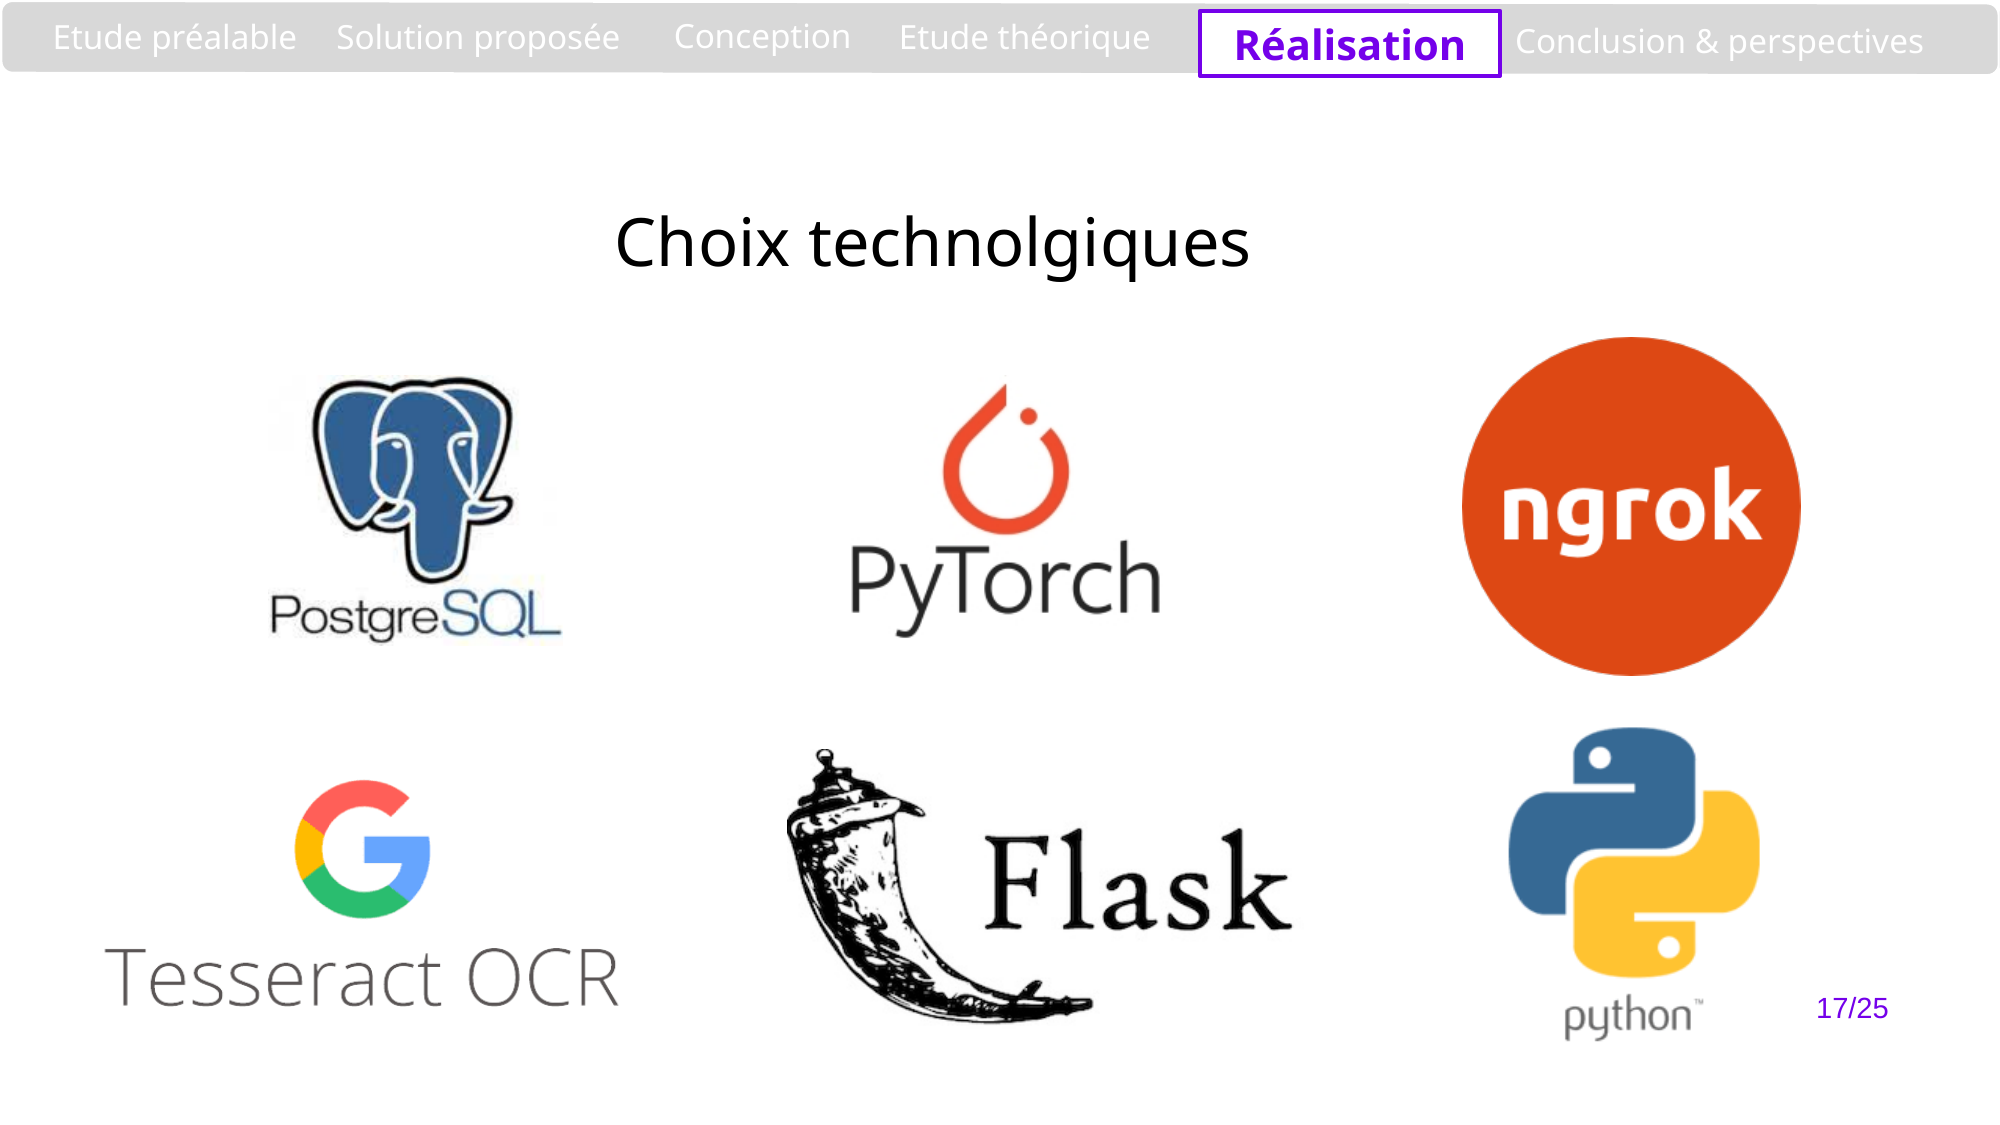

Conception
Etude préalable
Solution proposée
Etude théorique
Réalisation
Conclusion & perspectives
Choix technolgiques